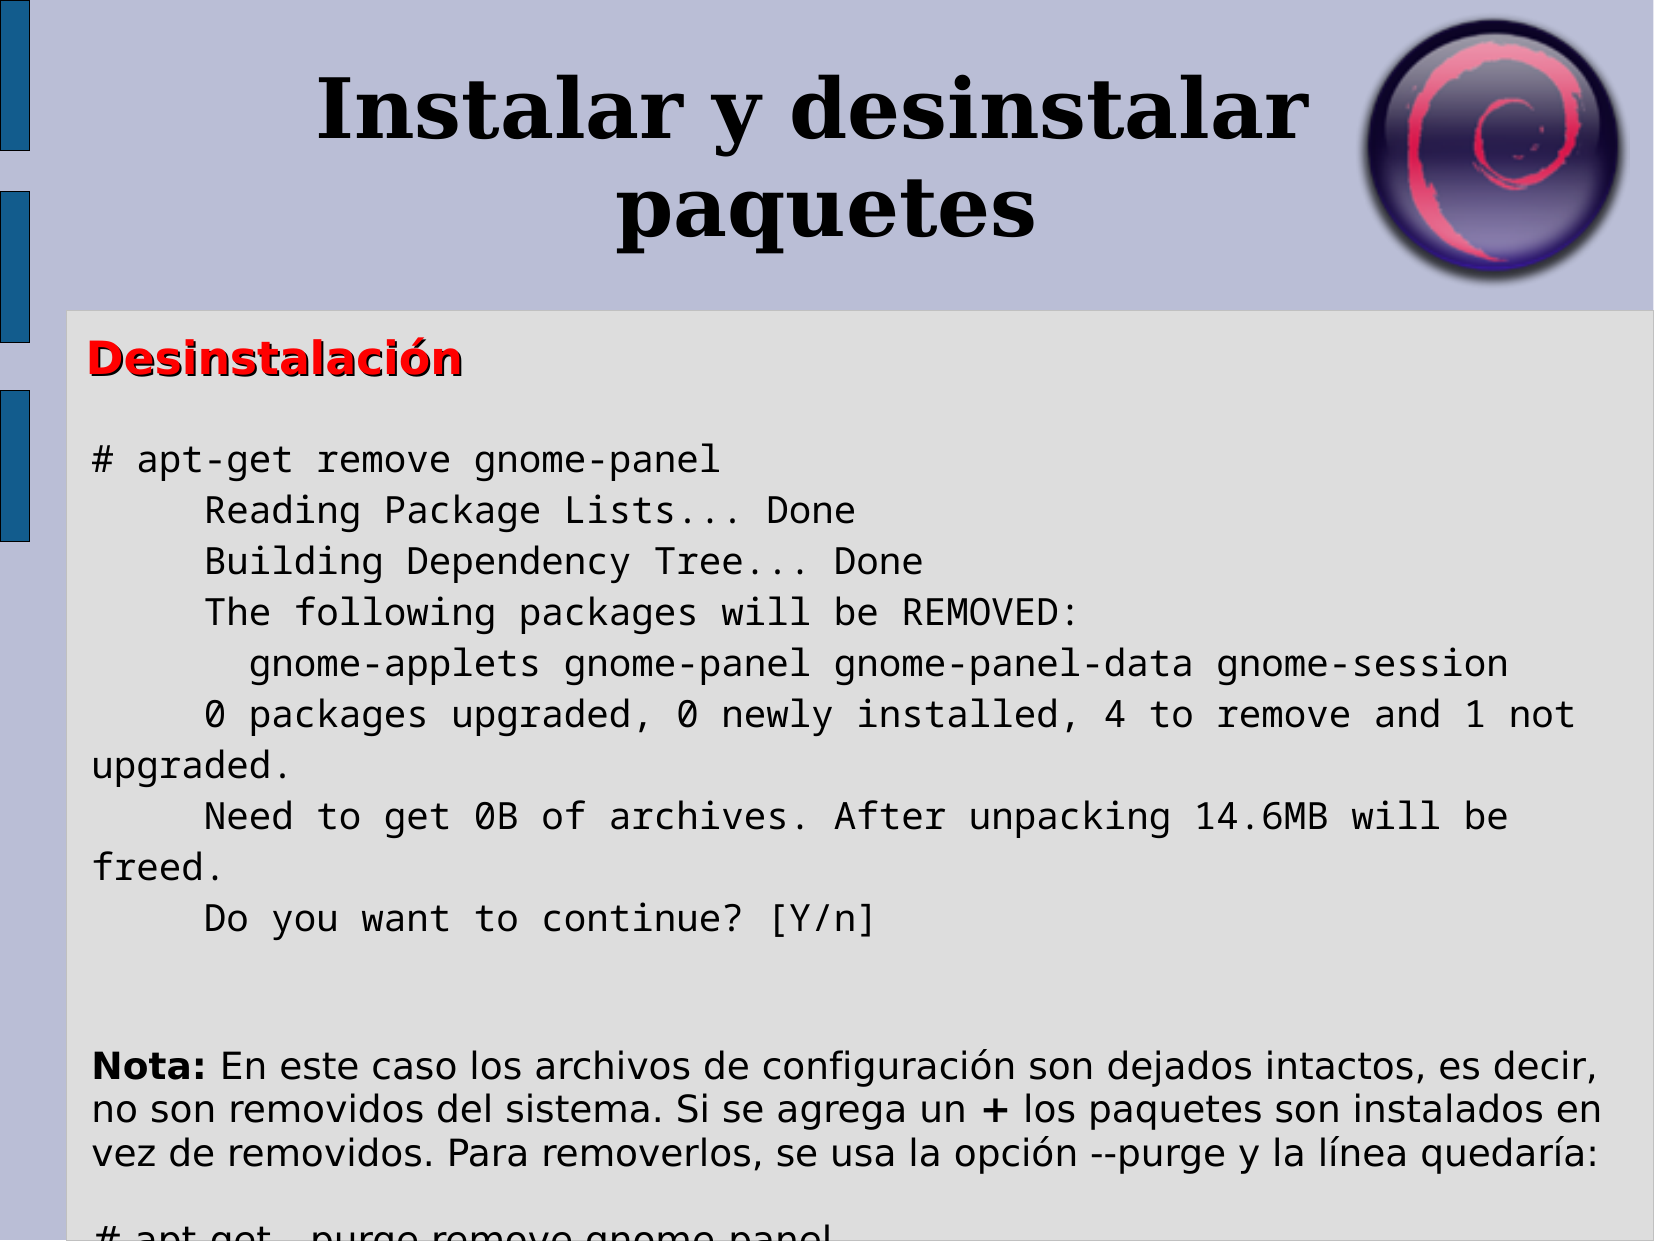

Instalar y desinstalar
paquetes
Desinstalación
# apt-get remove gnome-panel
 Reading Package Lists... Done
 Building Dependency Tree... Done
 The following packages will be REMOVED:
 gnome-applets gnome-panel gnome-panel-data gnome-session
 0 packages upgraded, 0 newly installed, 4 to remove and 1 not upgraded.
 Need to get 0B of archives. After unpacking 14.6MB will be freed.
 Do you want to continue? [Y/n]
Nota: En este caso los archivos de configuración son dejados intactos, es decir, no son removidos del sistema. Si se agrega un + los paquetes son instalados en vez de removidos. Para removerlos, se usa la opción --purge y la línea quedaría:
# apt-get --purge remove gnome-panel